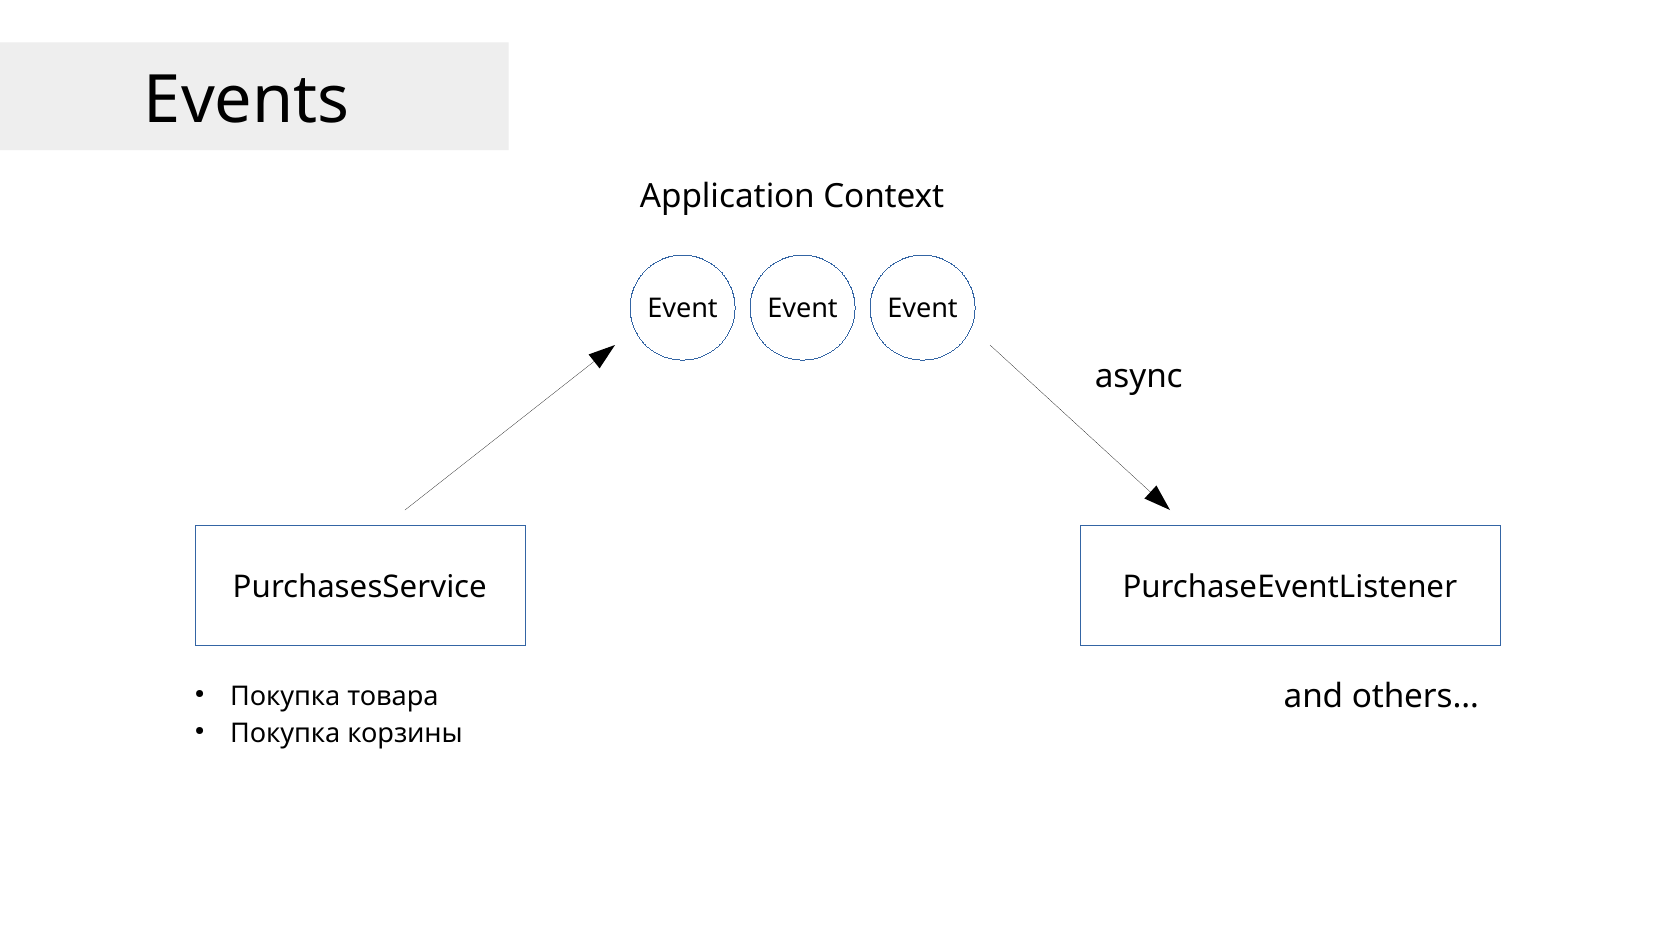

# Events
Application Context
Event
Event
Event
async
PurchasesService
PurchaseEventListener
and others…
Покупка товара
Покупка корзины